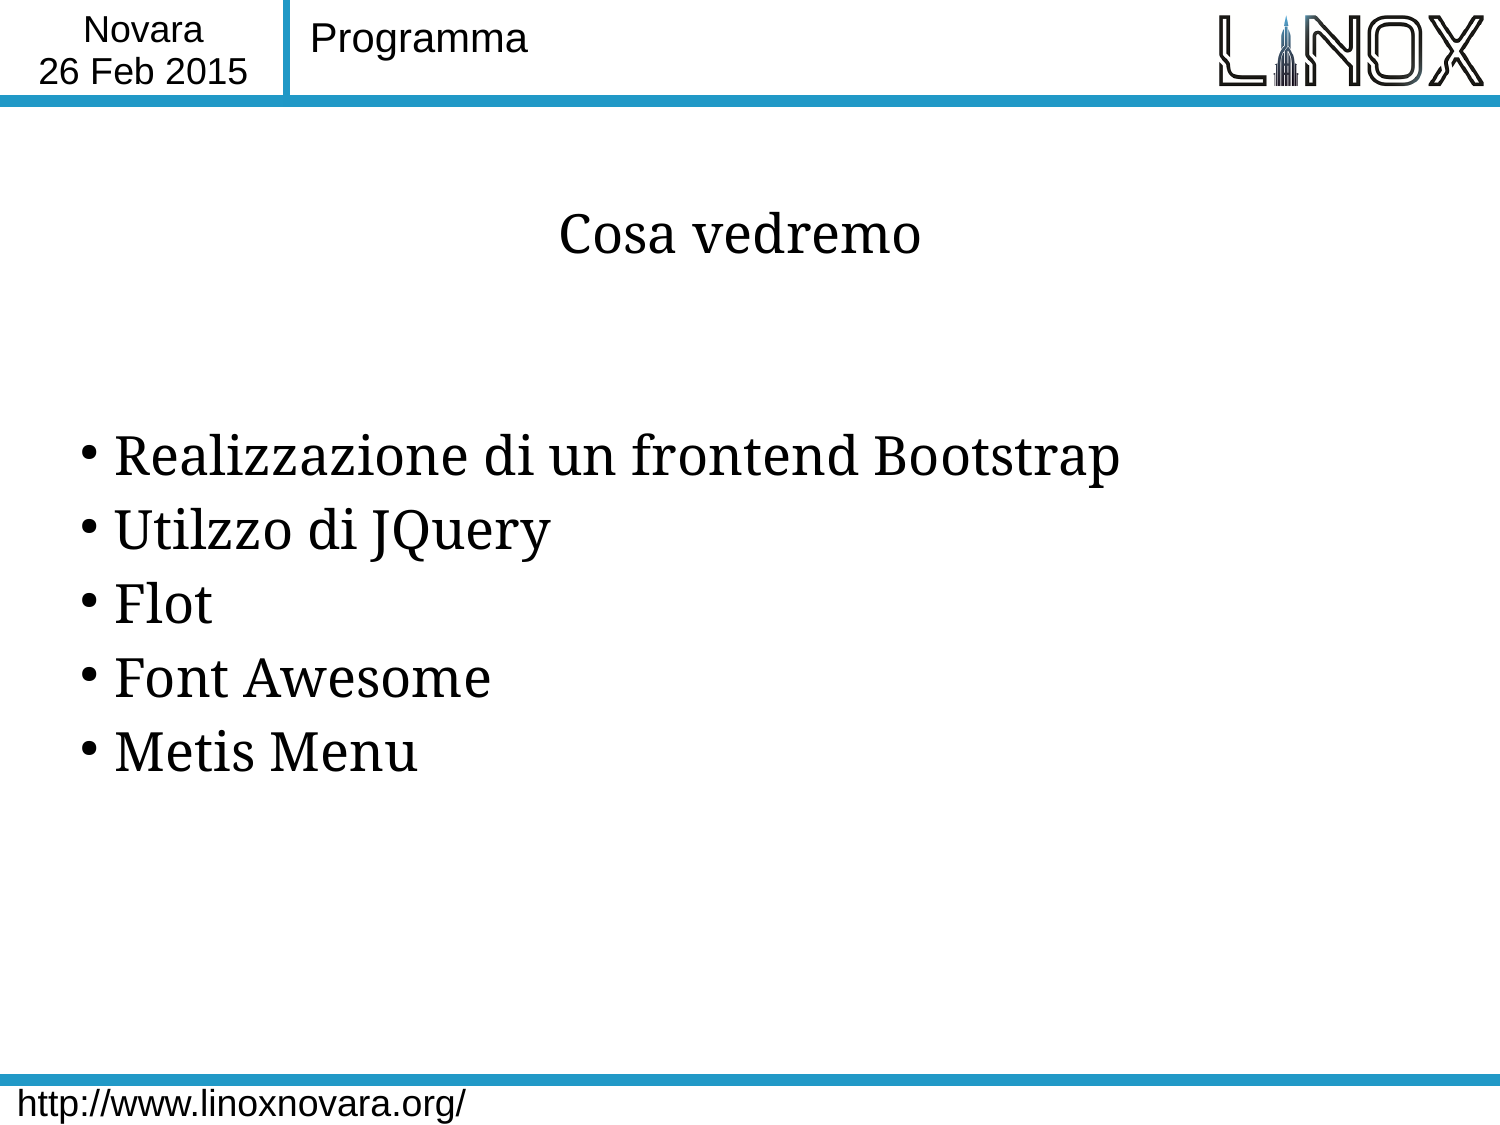

# Programma
Cosa vedremo
Realizzazione di un frontend Bootstrap
Utilzzo di JQuery
Flot
Font Awesome
Metis Menu